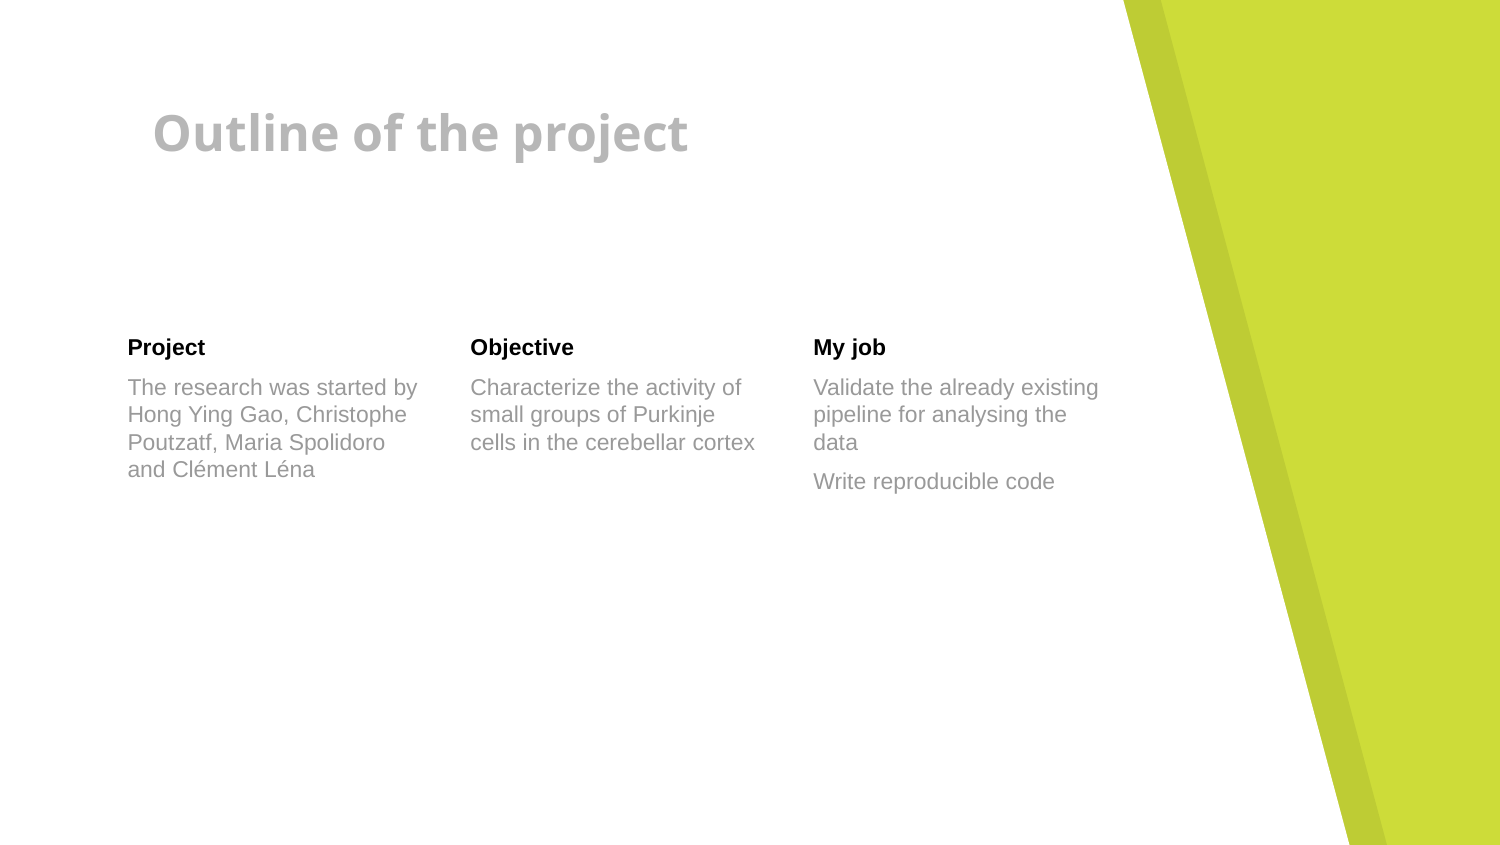

Outline of the project
Project
The research was started by Hong Ying Gao, Christophe Poutzatf, Maria Spolidoro and Clément Léna
Objective
Characterize the activity of small groups of Purkinje cells in the cerebellar cortex
My job
Validate the already existing pipeline for analysing the data
Write reproducible code